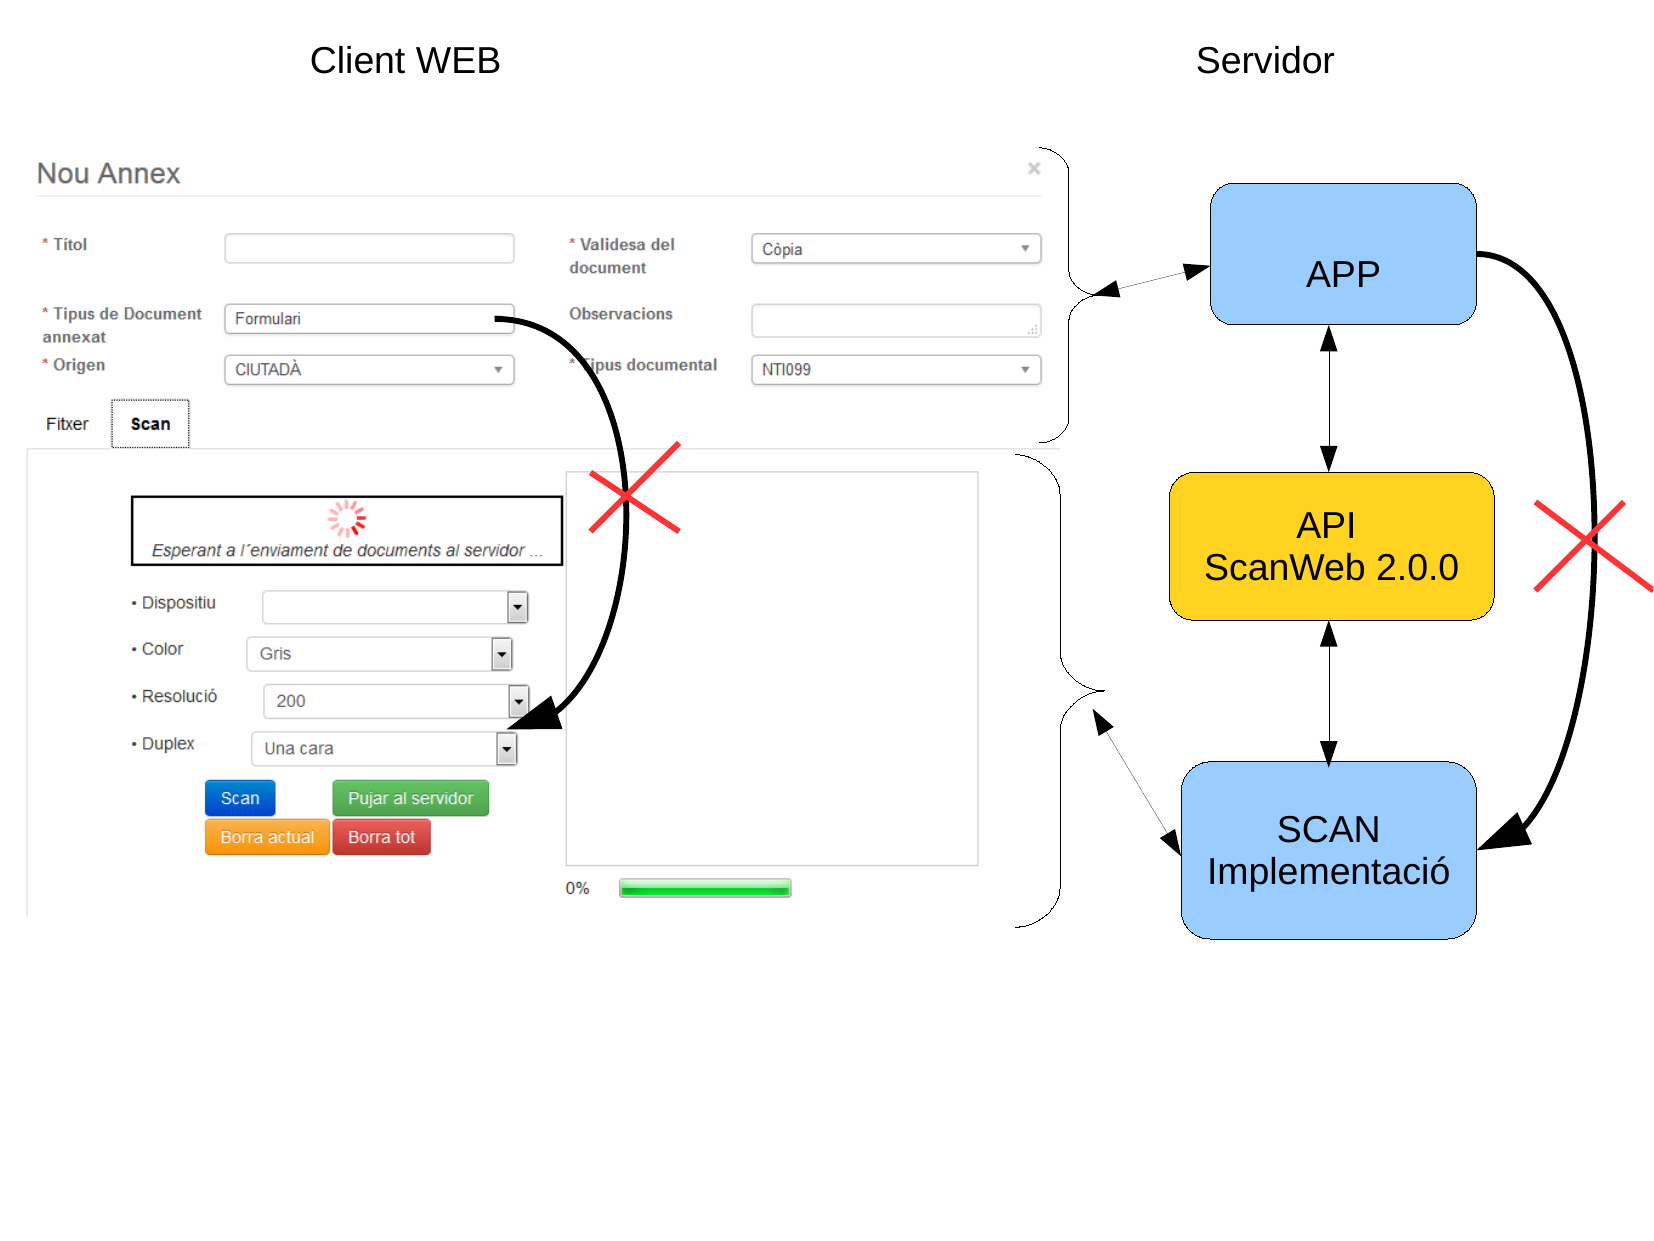

Client WEB
Servidor
APP
API
ScanWeb 2.0.0
SCAN
Implementació